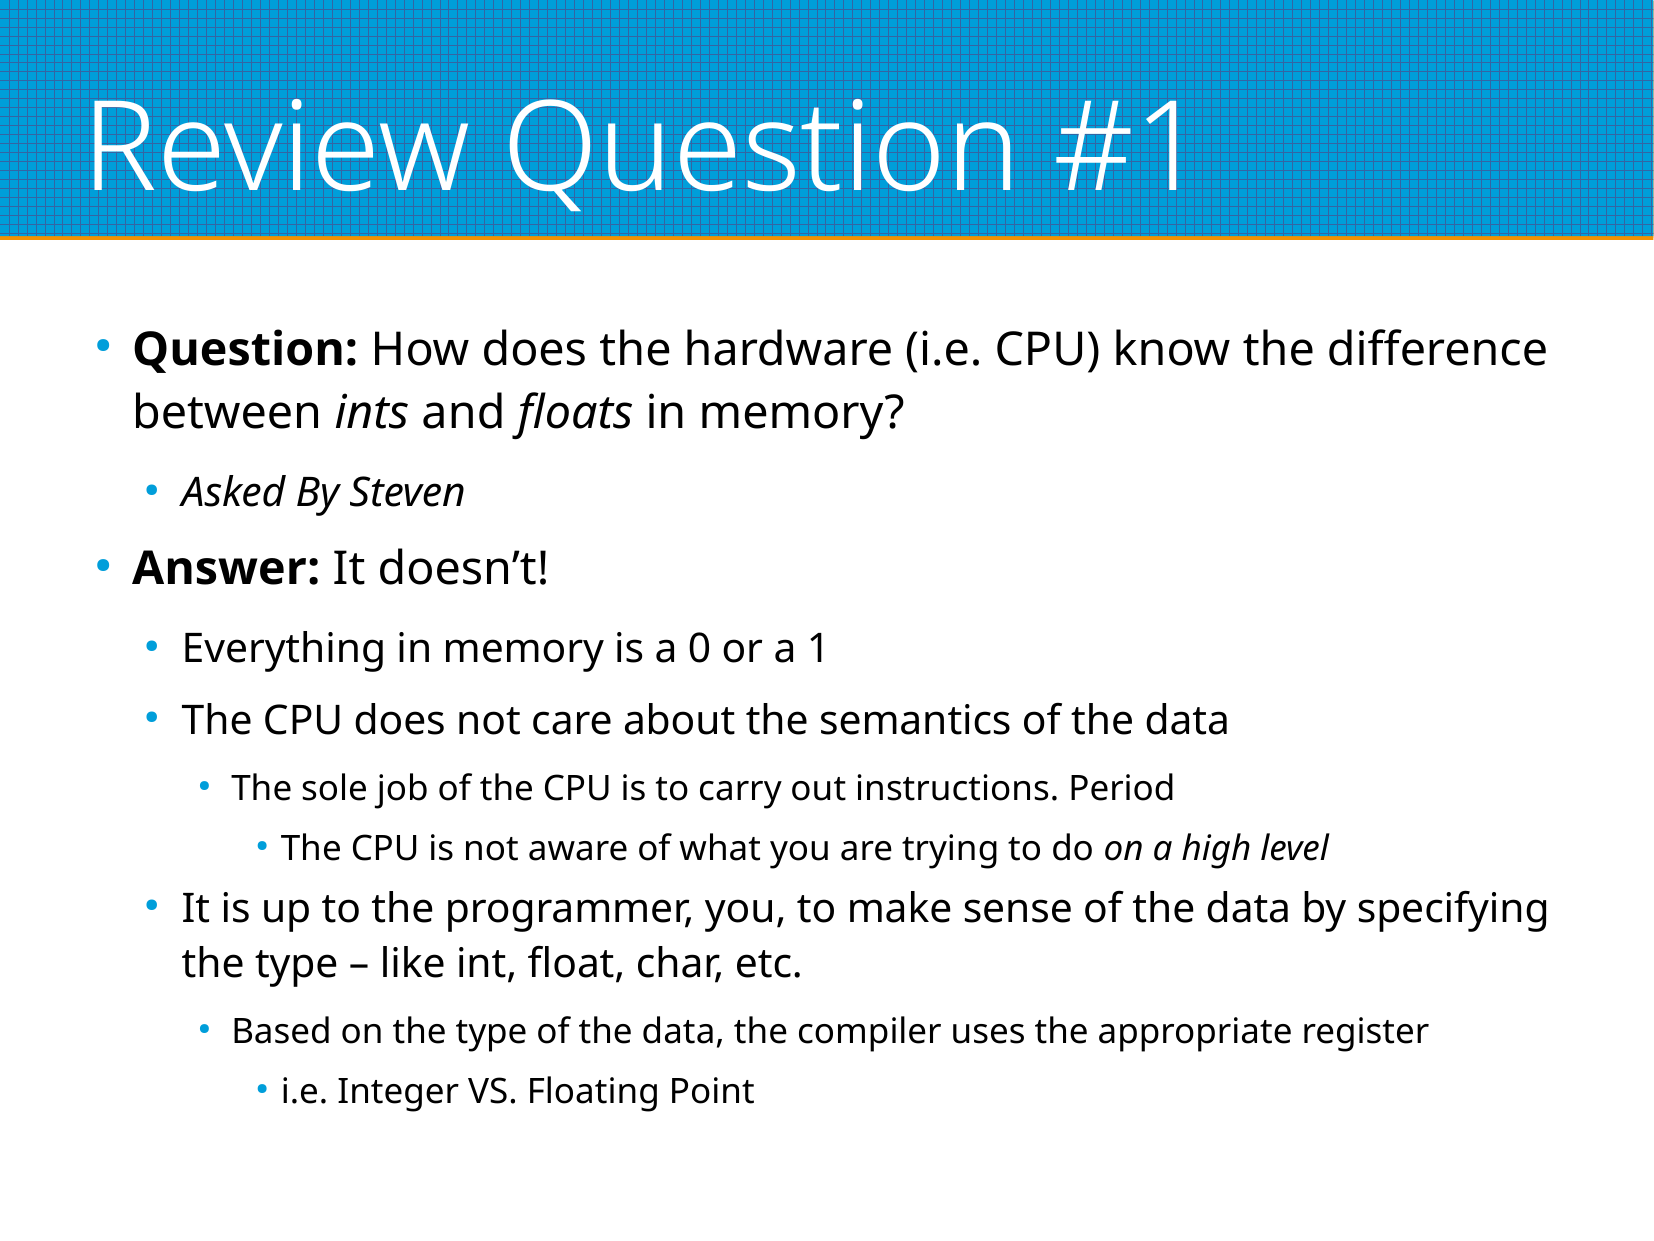

# Review Question #1
Question: How does the hardware (i.e. CPU) know the difference between ints and floats in memory?
Asked By Steven
Answer: It doesn’t!
Everything in memory is a 0 or a 1
The CPU does not care about the semantics of the data
The sole job of the CPU is to carry out instructions. Period
The CPU is not aware of what you are trying to do on a high level
It is up to the programmer, you, to make sense of the data by specifying the type – like int, float, char, etc.
Based on the type of the data, the compiler uses the appropriate register
i.e. Integer VS. Floating Point